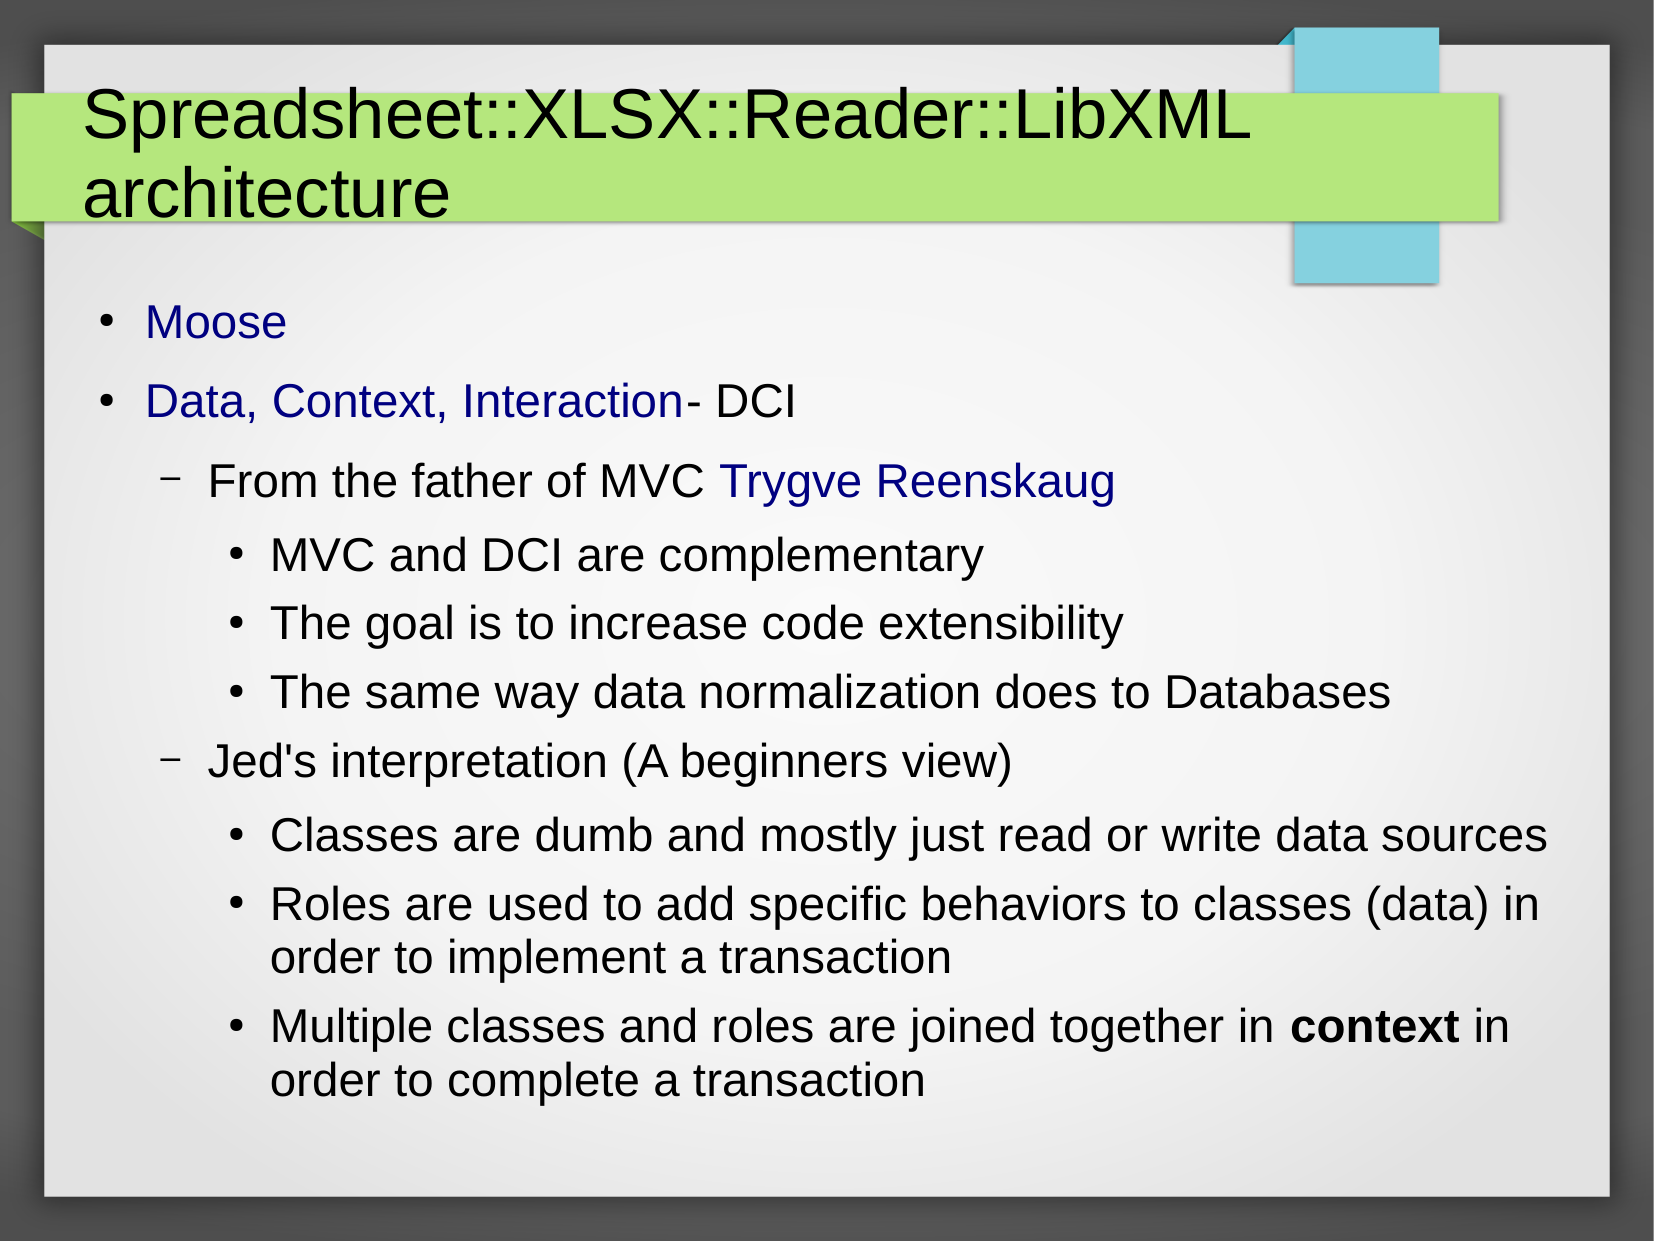

# Spreadsheet::XLSX::Reader::LibXML architecture
Moose
Data, Context, Interaction- DCI
From the father of MVC Trygve Reenskaug
MVC and DCI are complementary
The goal is to increase code extensibility
The same way data normalization does to Databases
Jed's interpretation (A beginners view)
Classes are dumb and mostly just read or write data sources
Roles are used to add specific behaviors to classes (data) in order to implement a transaction
Multiple classes and roles are joined together in context in order to complete a transaction